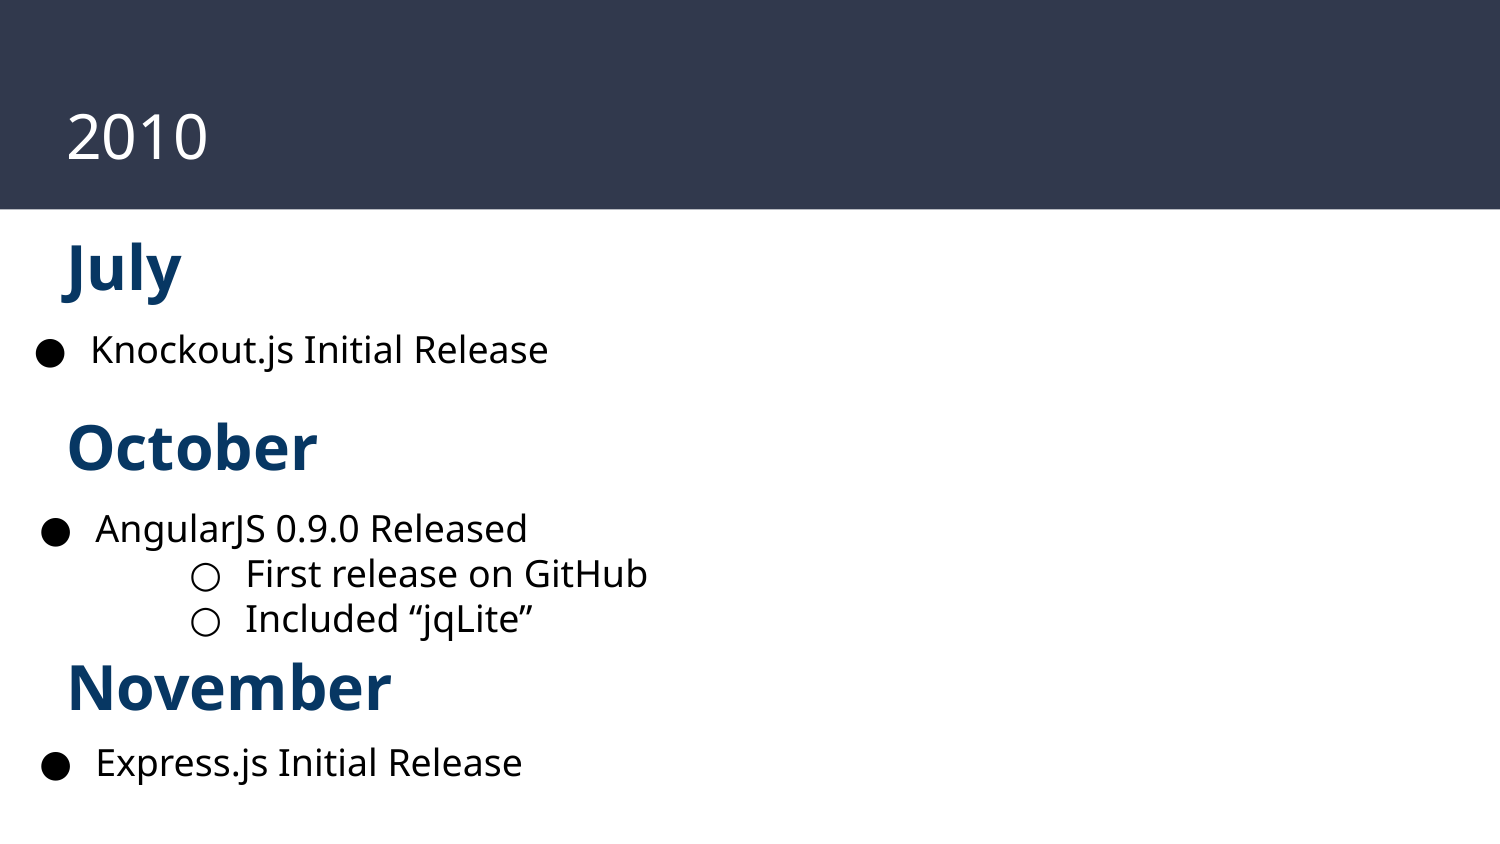

# 2010
July
Knockout.js Initial Release
October
AngularJS 0.9.0 Released
First release on GitHub
Included “jqLite”
November
Express.js Initial Release